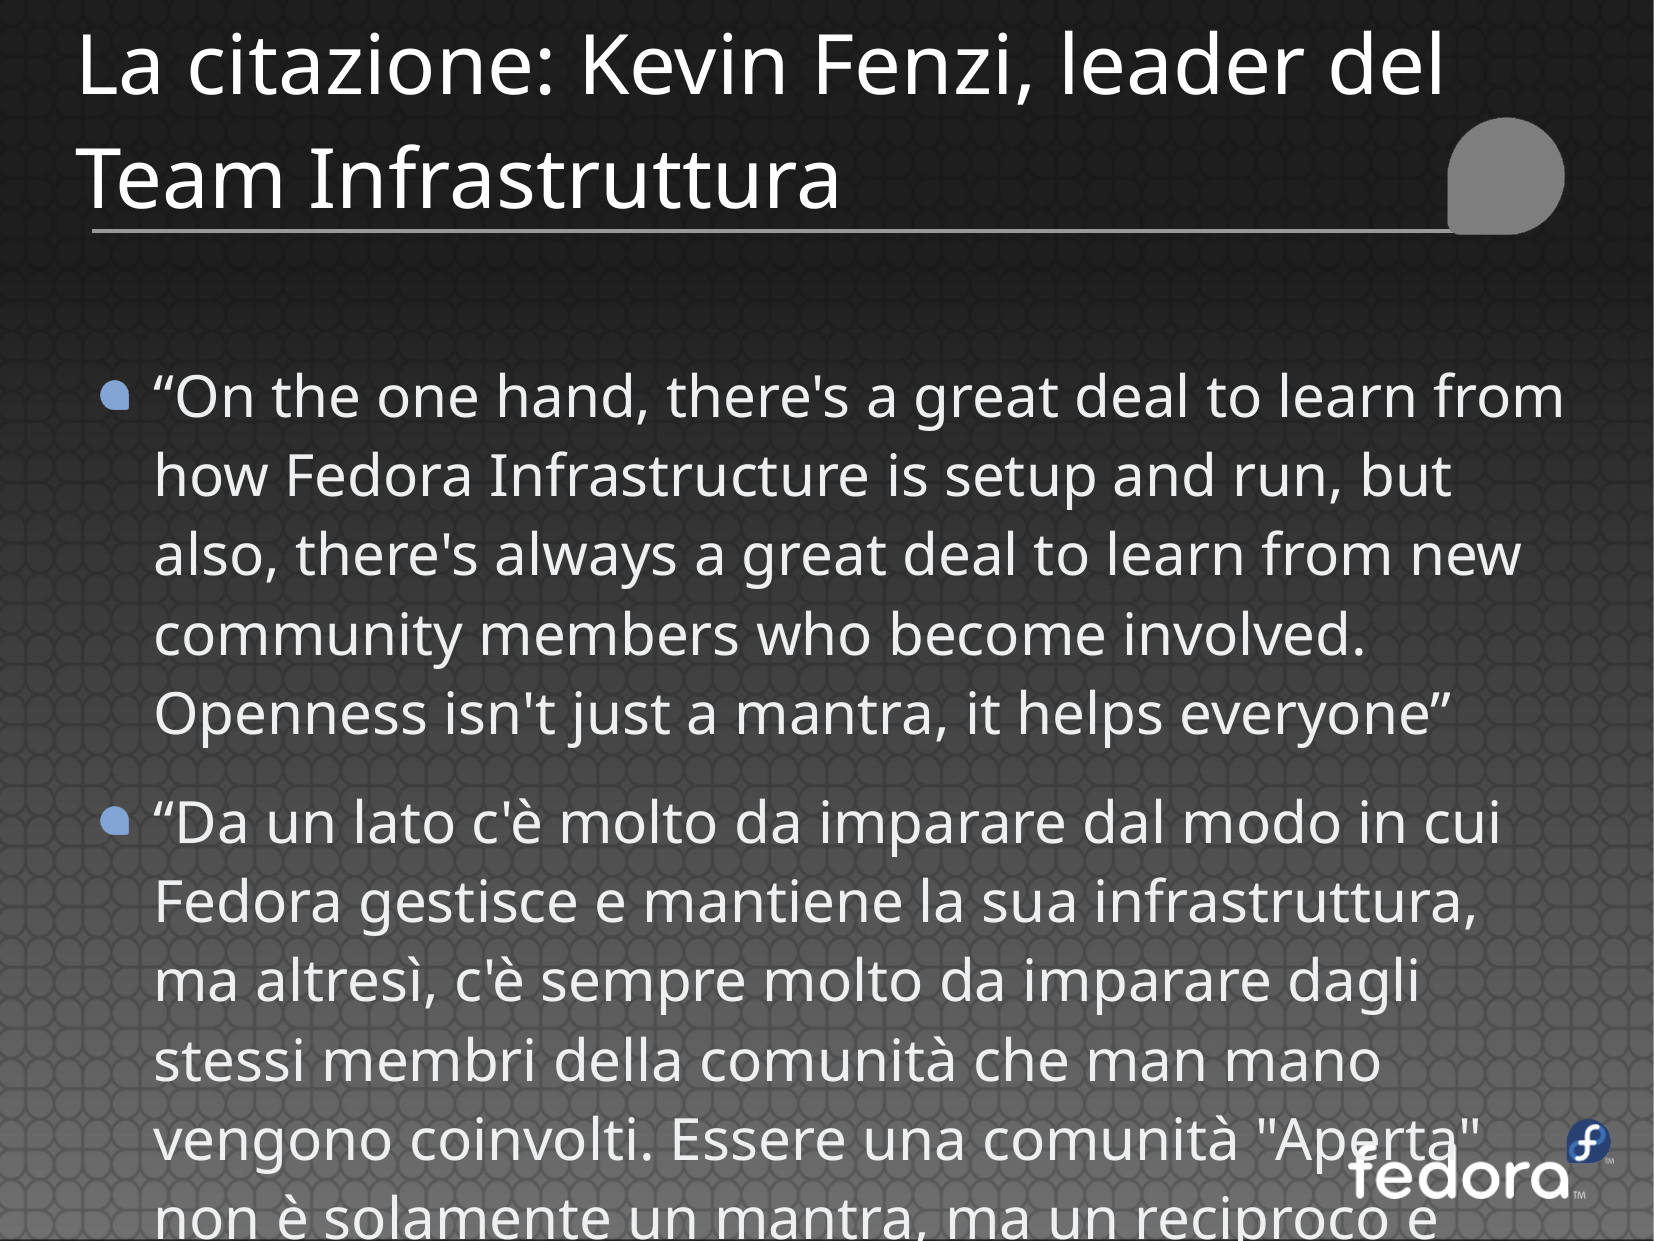

# La citazione: Kevin Fenzi, leader del Team Infrastruttura
“On the one hand, there's a great deal to learn from how Fedora Infrastructure is setup and run, but also, there's always a great deal to learn from new community members who become involved. Openness isn't just a mantra, it helps everyone”
“Da un lato c'è molto da imparare dal modo in cui Fedora gestisce e mantiene la sua infrastruttura, ma altresì, c'è sempre molto da imparare dagli stessi membri della comunità che man mano vengono coinvolti. Essere una comunità "Aperta" non è solamente un mantra, ma un reciproco e continuo aiuto.”